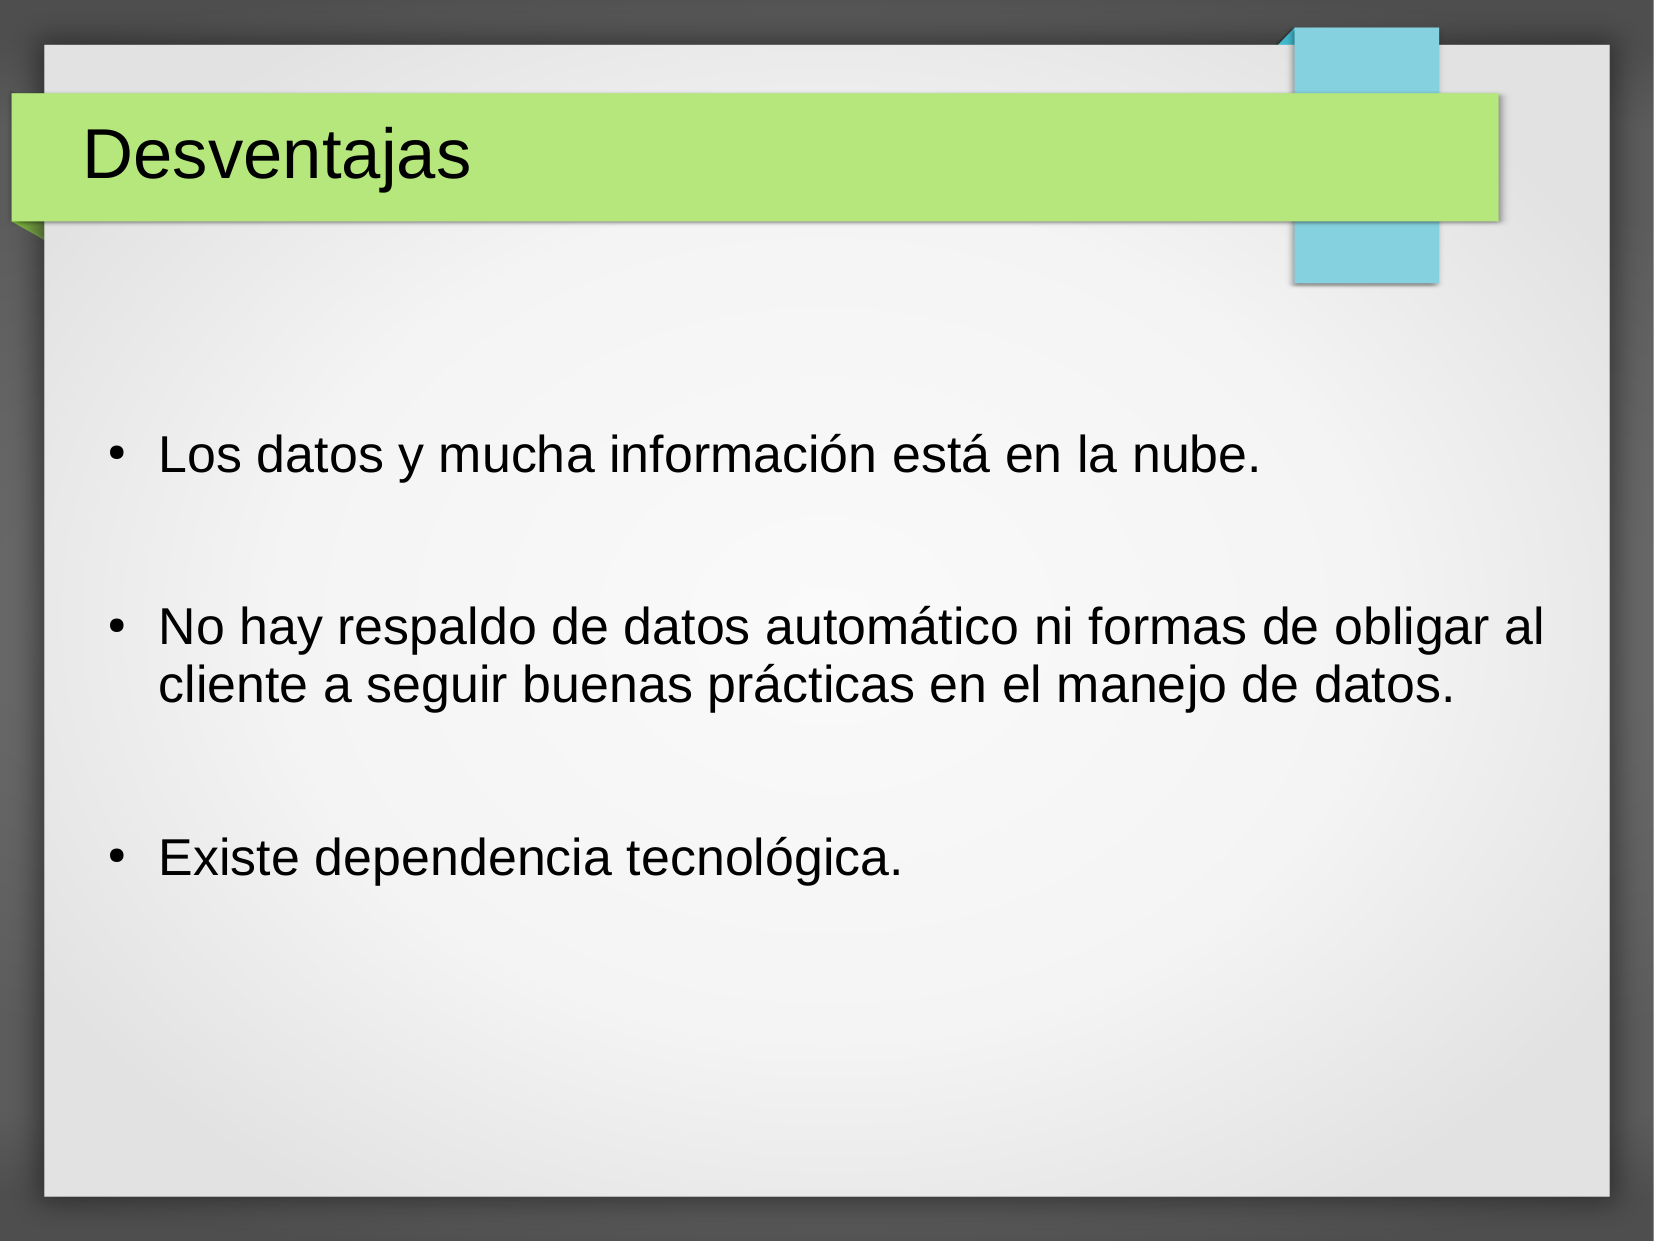

# Desventajas
Los datos y mucha información está en la nube.
No hay respaldo de datos automático ni formas de obligar al cliente a seguir buenas prácticas en el manejo de datos.
Existe dependencia tecnológica.